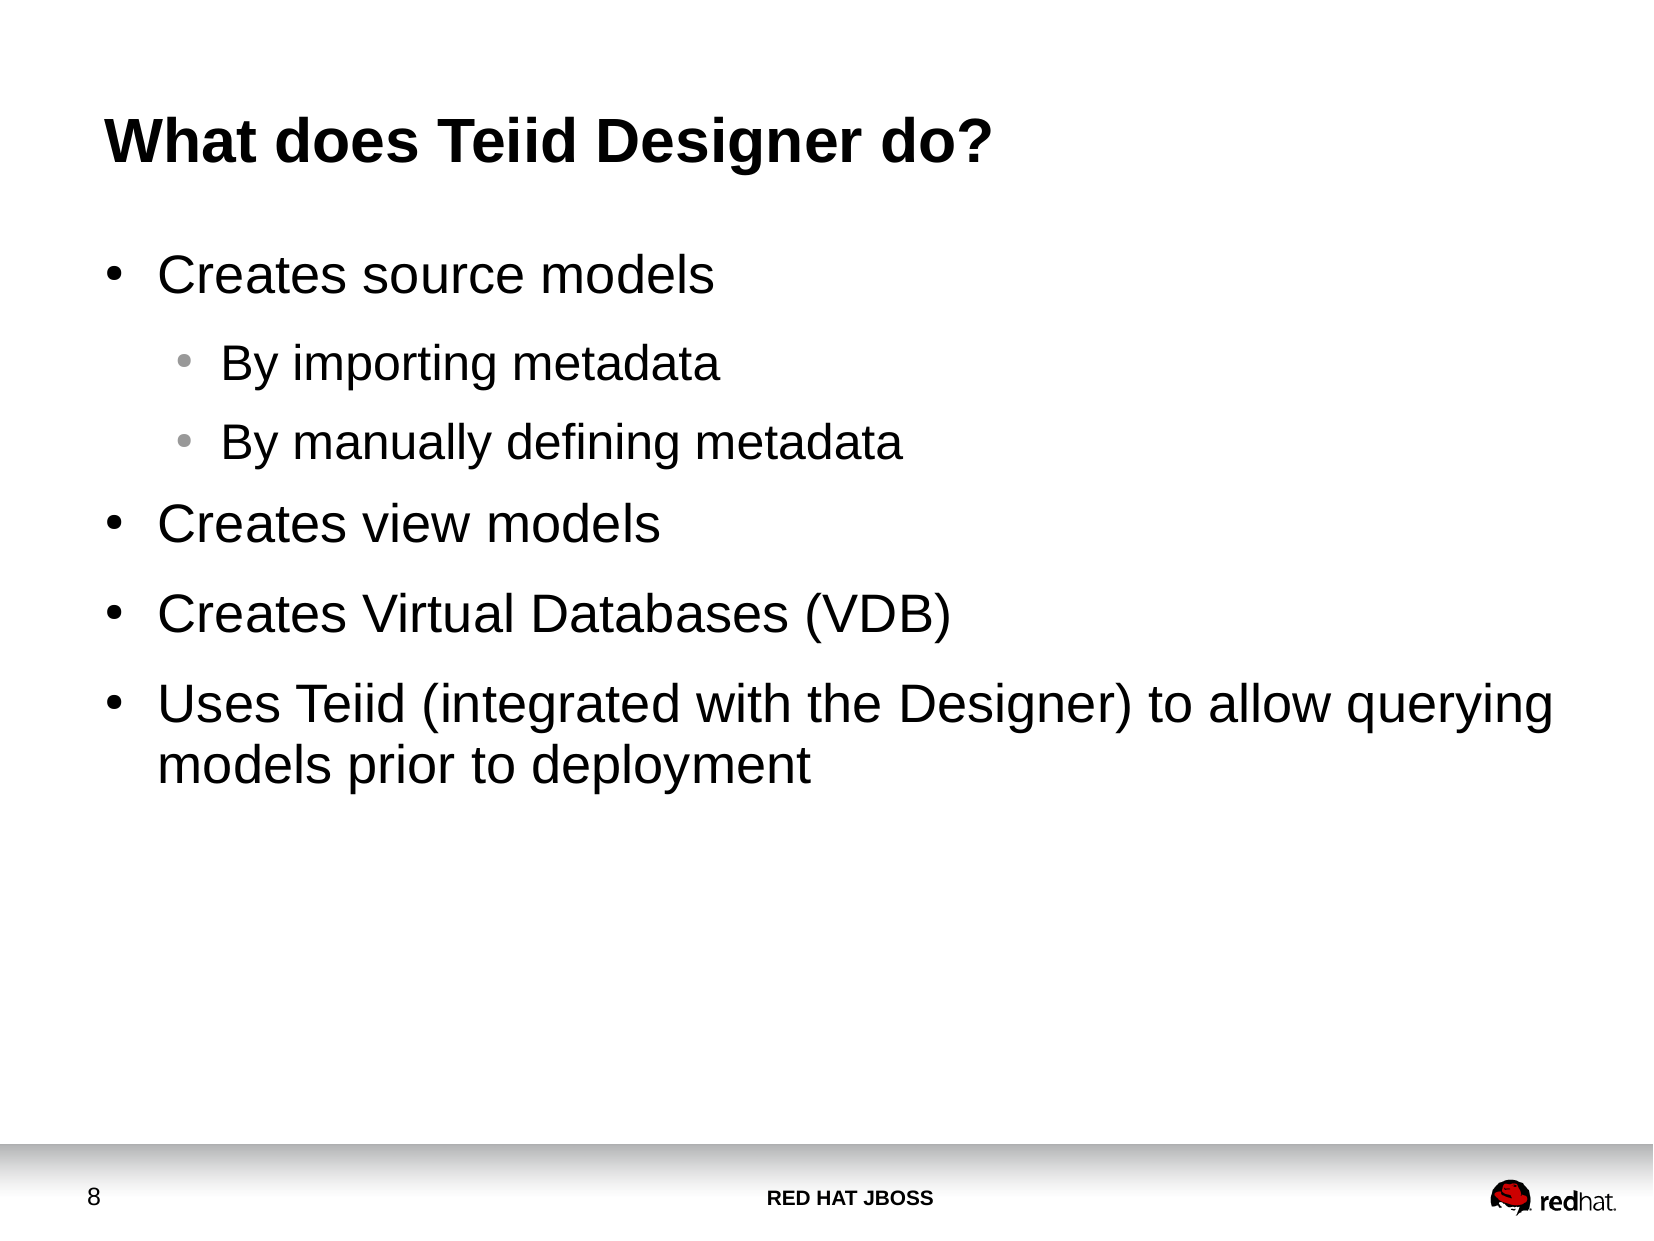

# What does Teiid Designer do?
Creates source models
By importing metadata
By manually defining metadata
Creates view models
Creates Virtual Databases (VDB)
Uses Teiid (integrated with the Designer) to allow querying models prior to deployment